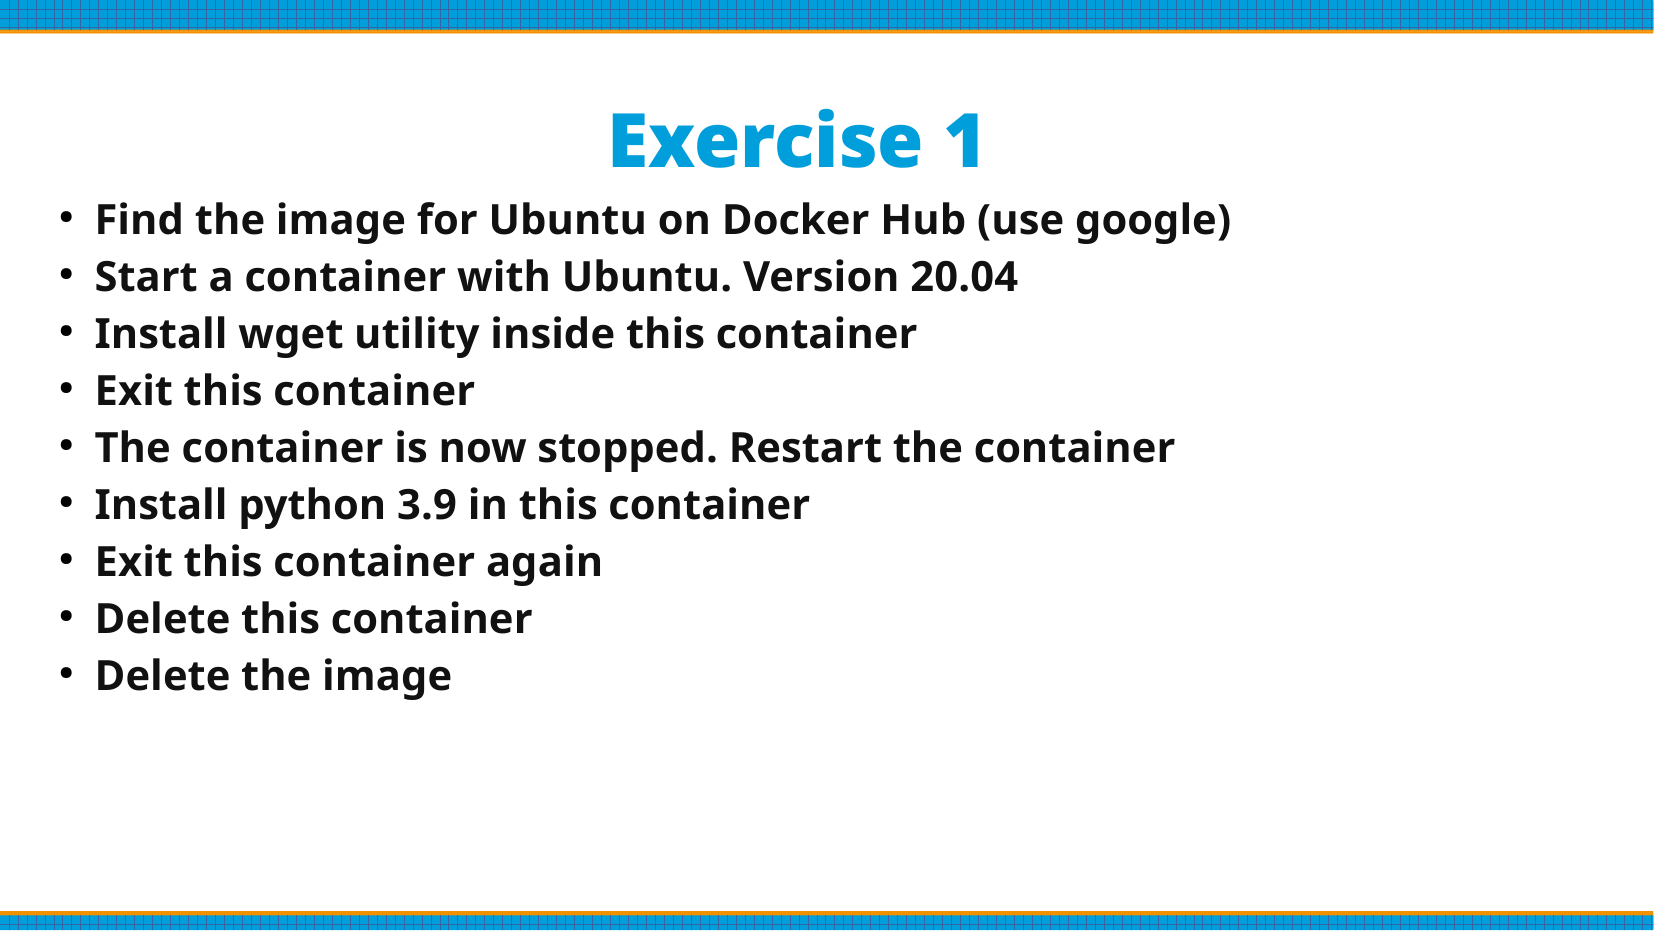

# Exercise 1
Find the image for Ubuntu on Docker Hub (use google)
Start a container with Ubuntu. Version 20.04
Install wget utility inside this container
Exit this container
The container is now stopped. Restart the container
Install python 3.9 in this container
Exit this container again
Delete this container
Delete the image